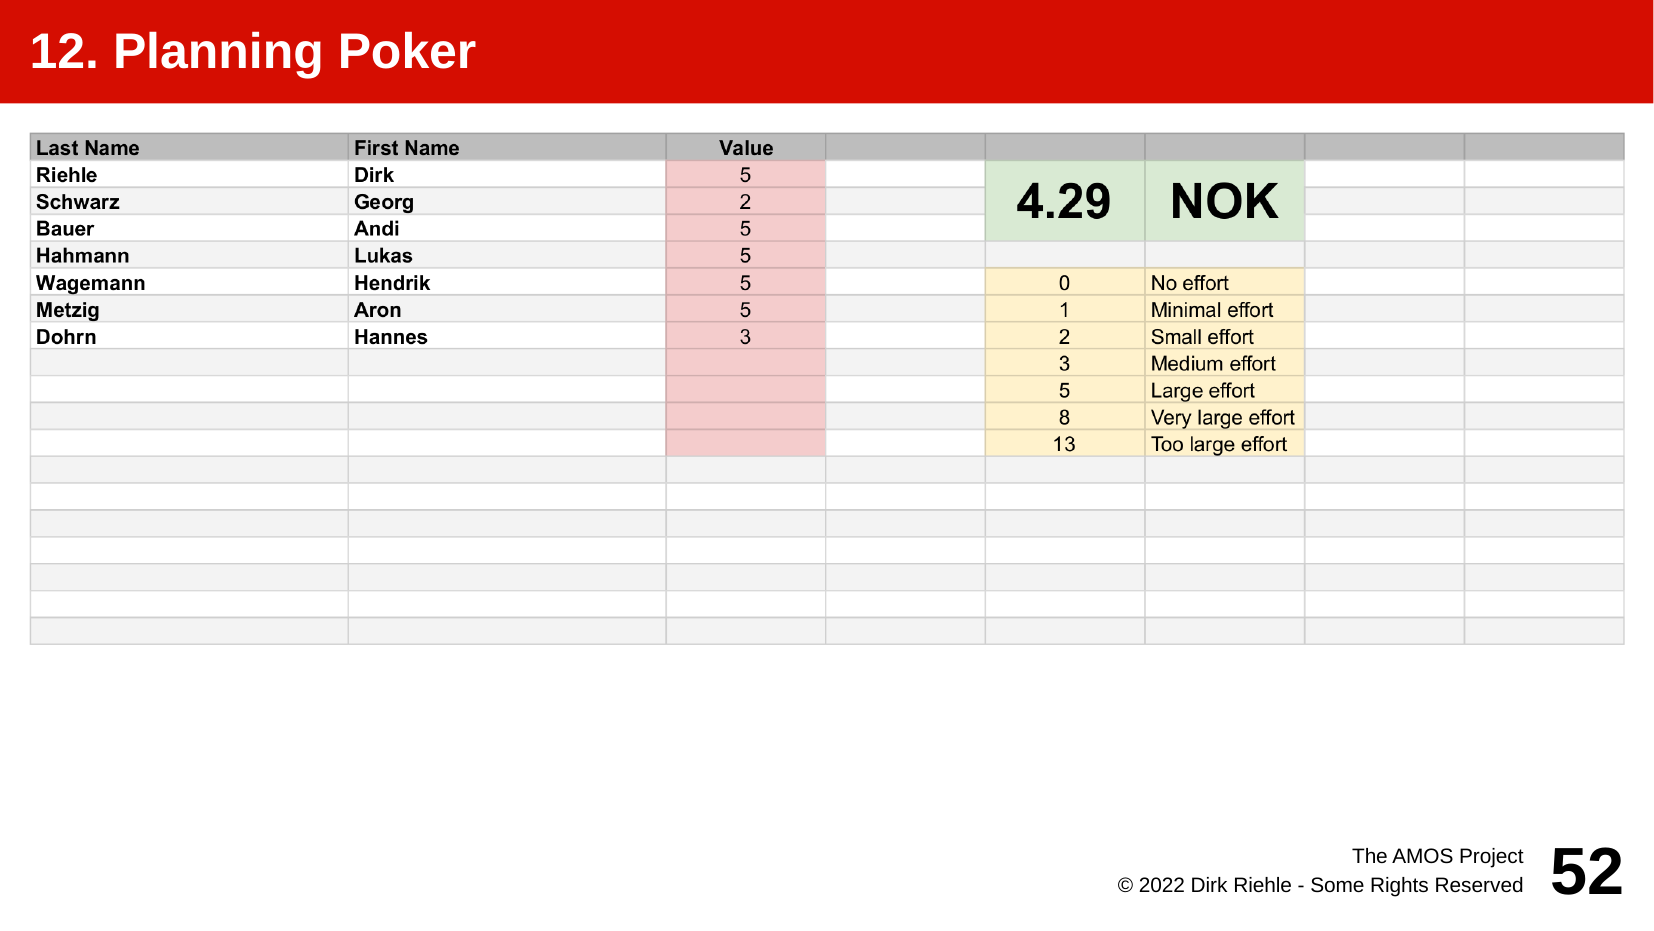

# 12. Planning Poker
The AMOS Project
52
© 2022 Dirk Riehle - Some Rights Reserved